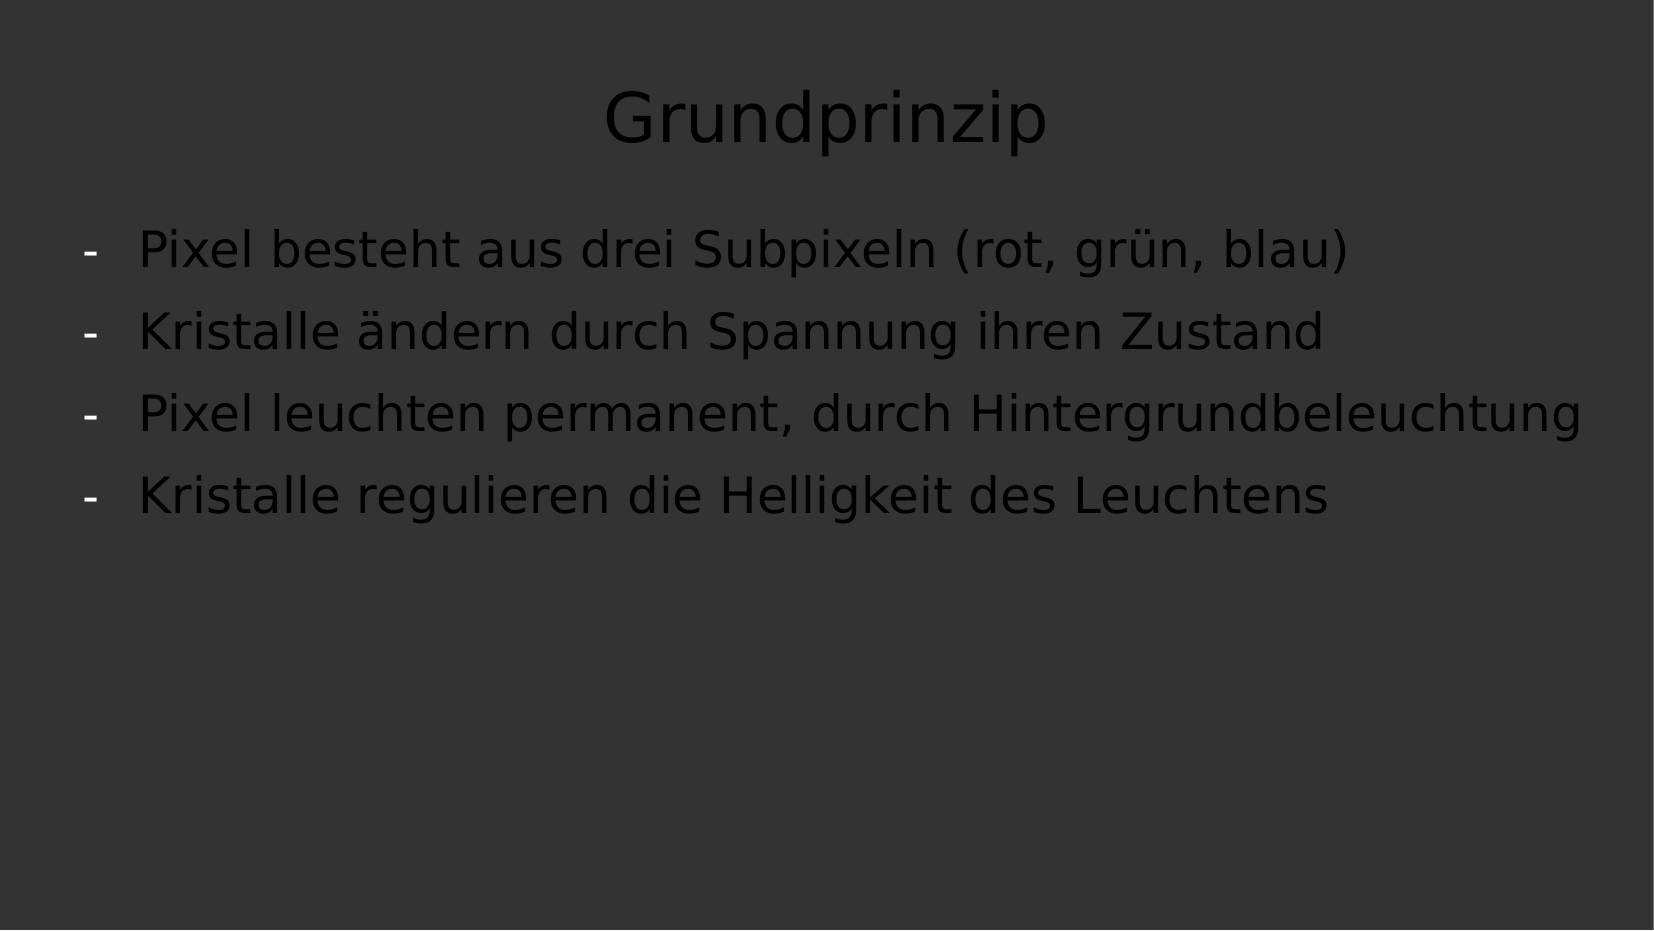

# Grundprinzip
Pixel besteht aus drei Subpixeln (rot, grün, blau)
Kristalle ändern durch Spannung ihren Zustand
Pixel leuchten permanent, durch Hintergrundbeleuchtung
Kristalle regulieren die Helligkeit des Leuchtens